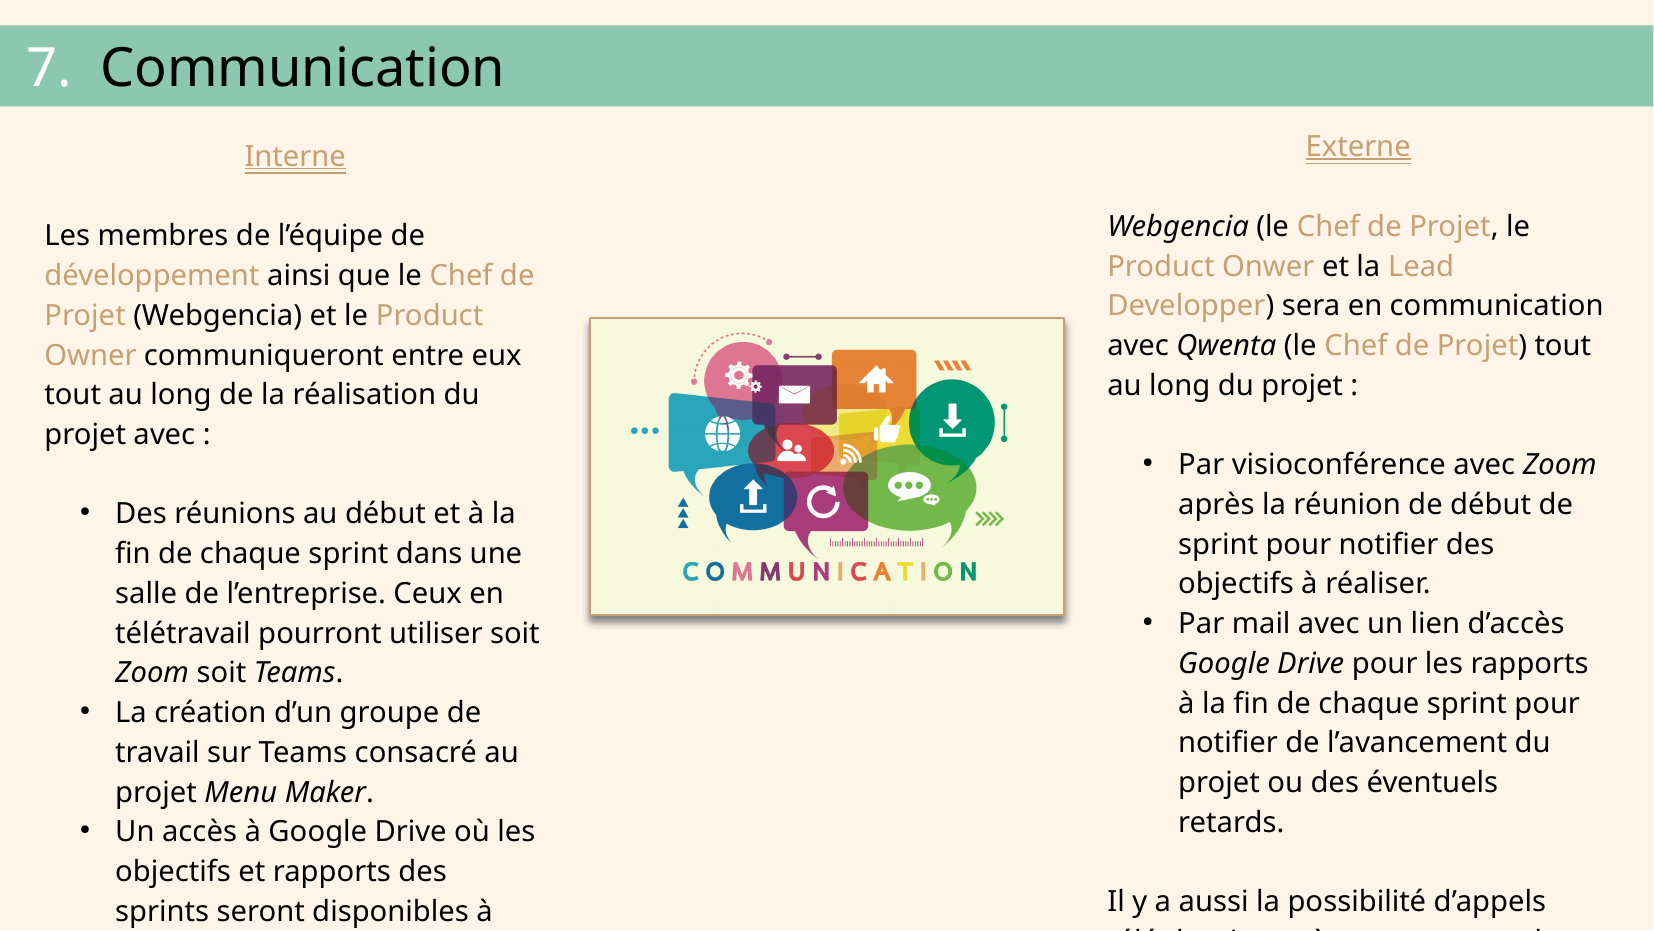

# 7. Communication
Externe
Webgencia (le Chef de Projet, le Product Onwer et la Lead Developper) sera en communication avec Qwenta (le Chef de Projet) tout au long du projet :
Par visioconférence avec Zoom après la réunion de début de sprint pour notifier des objectifs à réaliser.
Par mail avec un lien d’accès Google Drive pour les rapports à la fin de chaque sprint pour notifier de l’avancement du projet ou des éventuels retards.
Il y a aussi la possibilité d’appels téléphoniques à tout moment du projet.
Interne
Les membres de l’équipe de développement ainsi que le Chef de Projet (Webgencia) et le Product Owner communiqueront entre eux tout au long de la réalisation du projet avec :
Des réunions au début et à la fin de chaque sprint dans une salle de l’entreprise. Ceux en télétravail pourront utiliser soit Zoom soit Teams.
La création d’un groupe de travail sur Teams consacré au projet Menu Maker.
Un accès à Google Drive où les objectifs et rapports des sprints seront disponibles à tout moment.